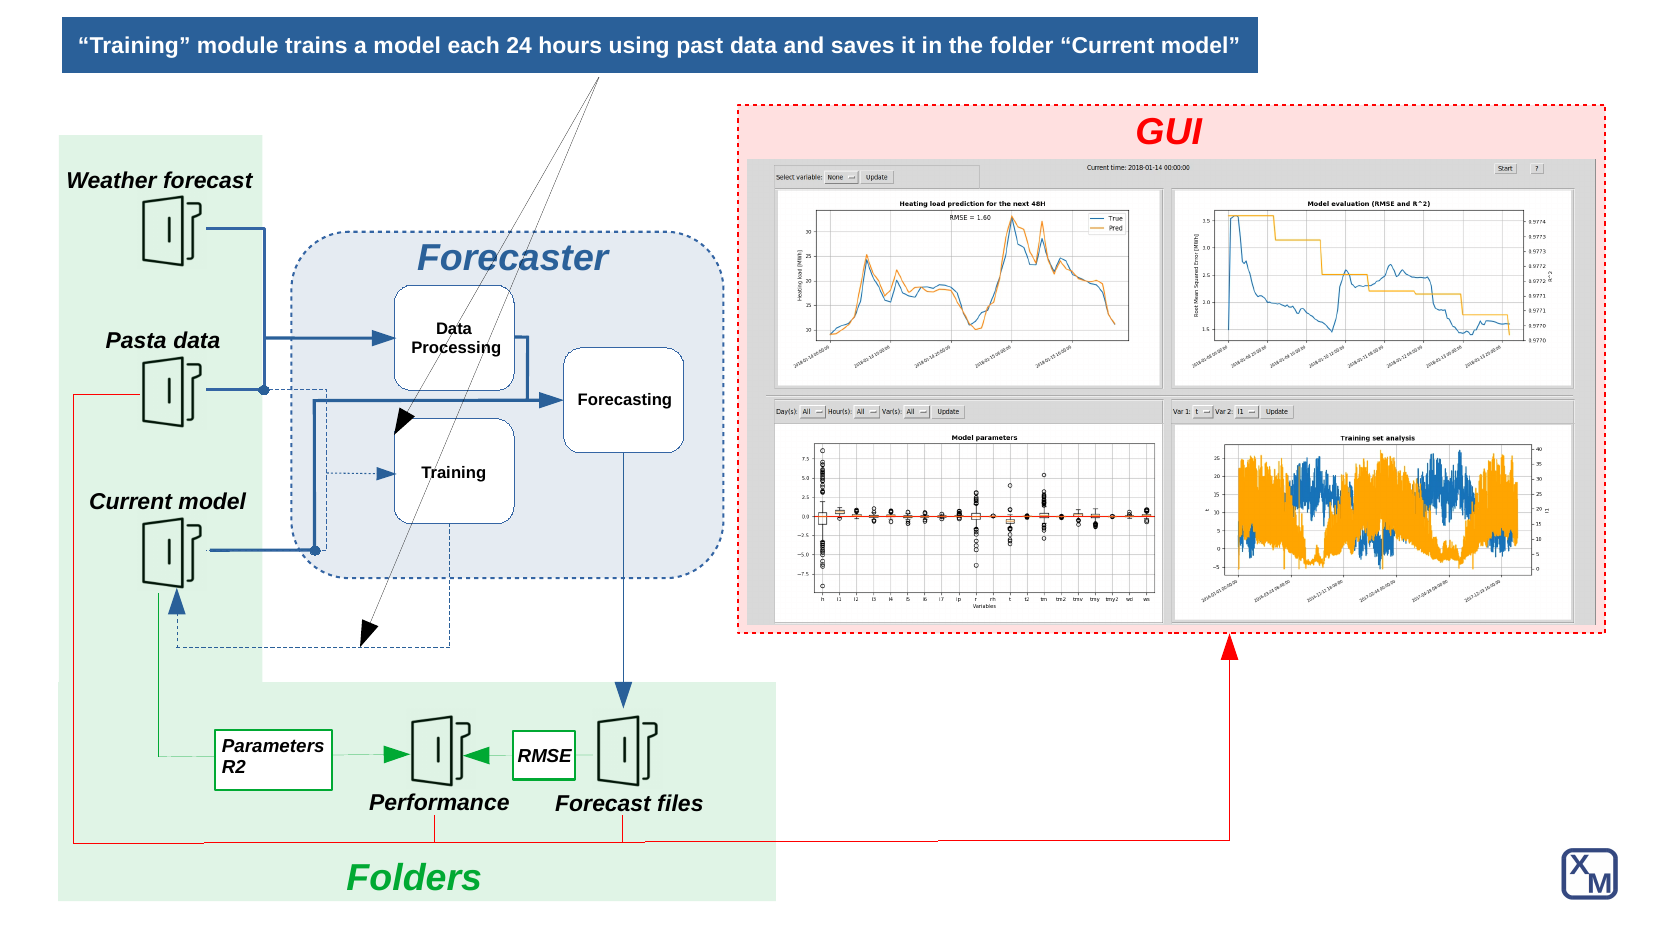

“Training” module trains a model each 24 hours using past data and saves it in the folder “Current model”
GUI
Weather forecast
Forecaster
Data
Processing
Pasta data
Forecasting
Training
Current model
Parameters
R2
RMSE
Performance
Forecast files
Folders